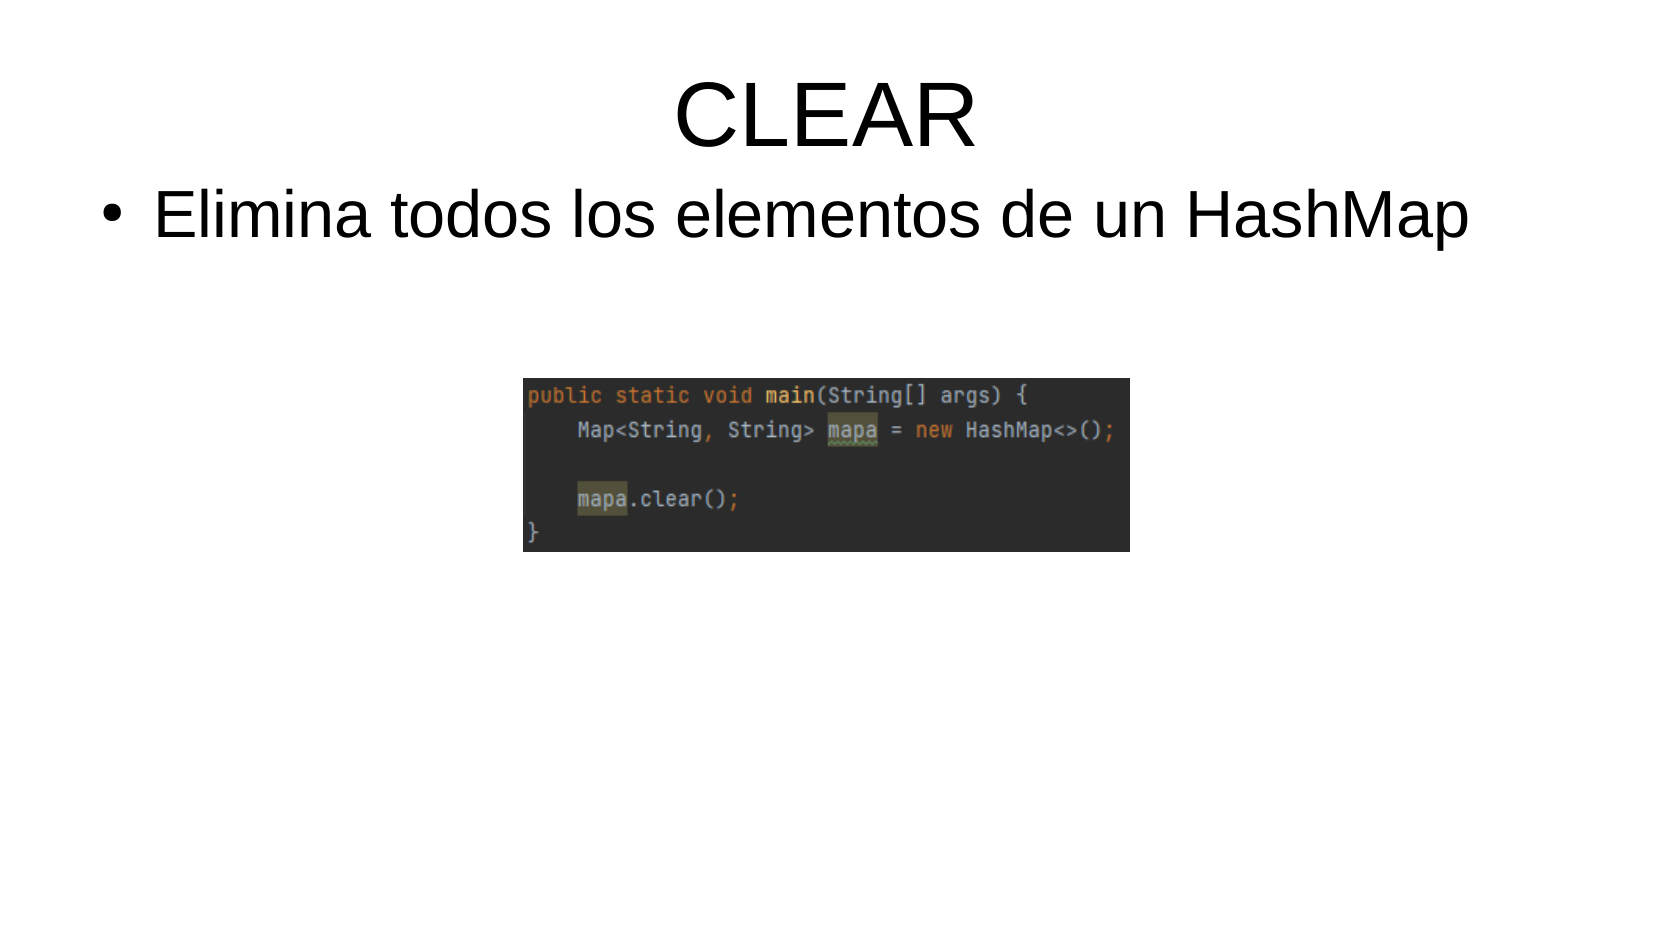

# CLEAR
Elimina todos los elementos de un HashMap